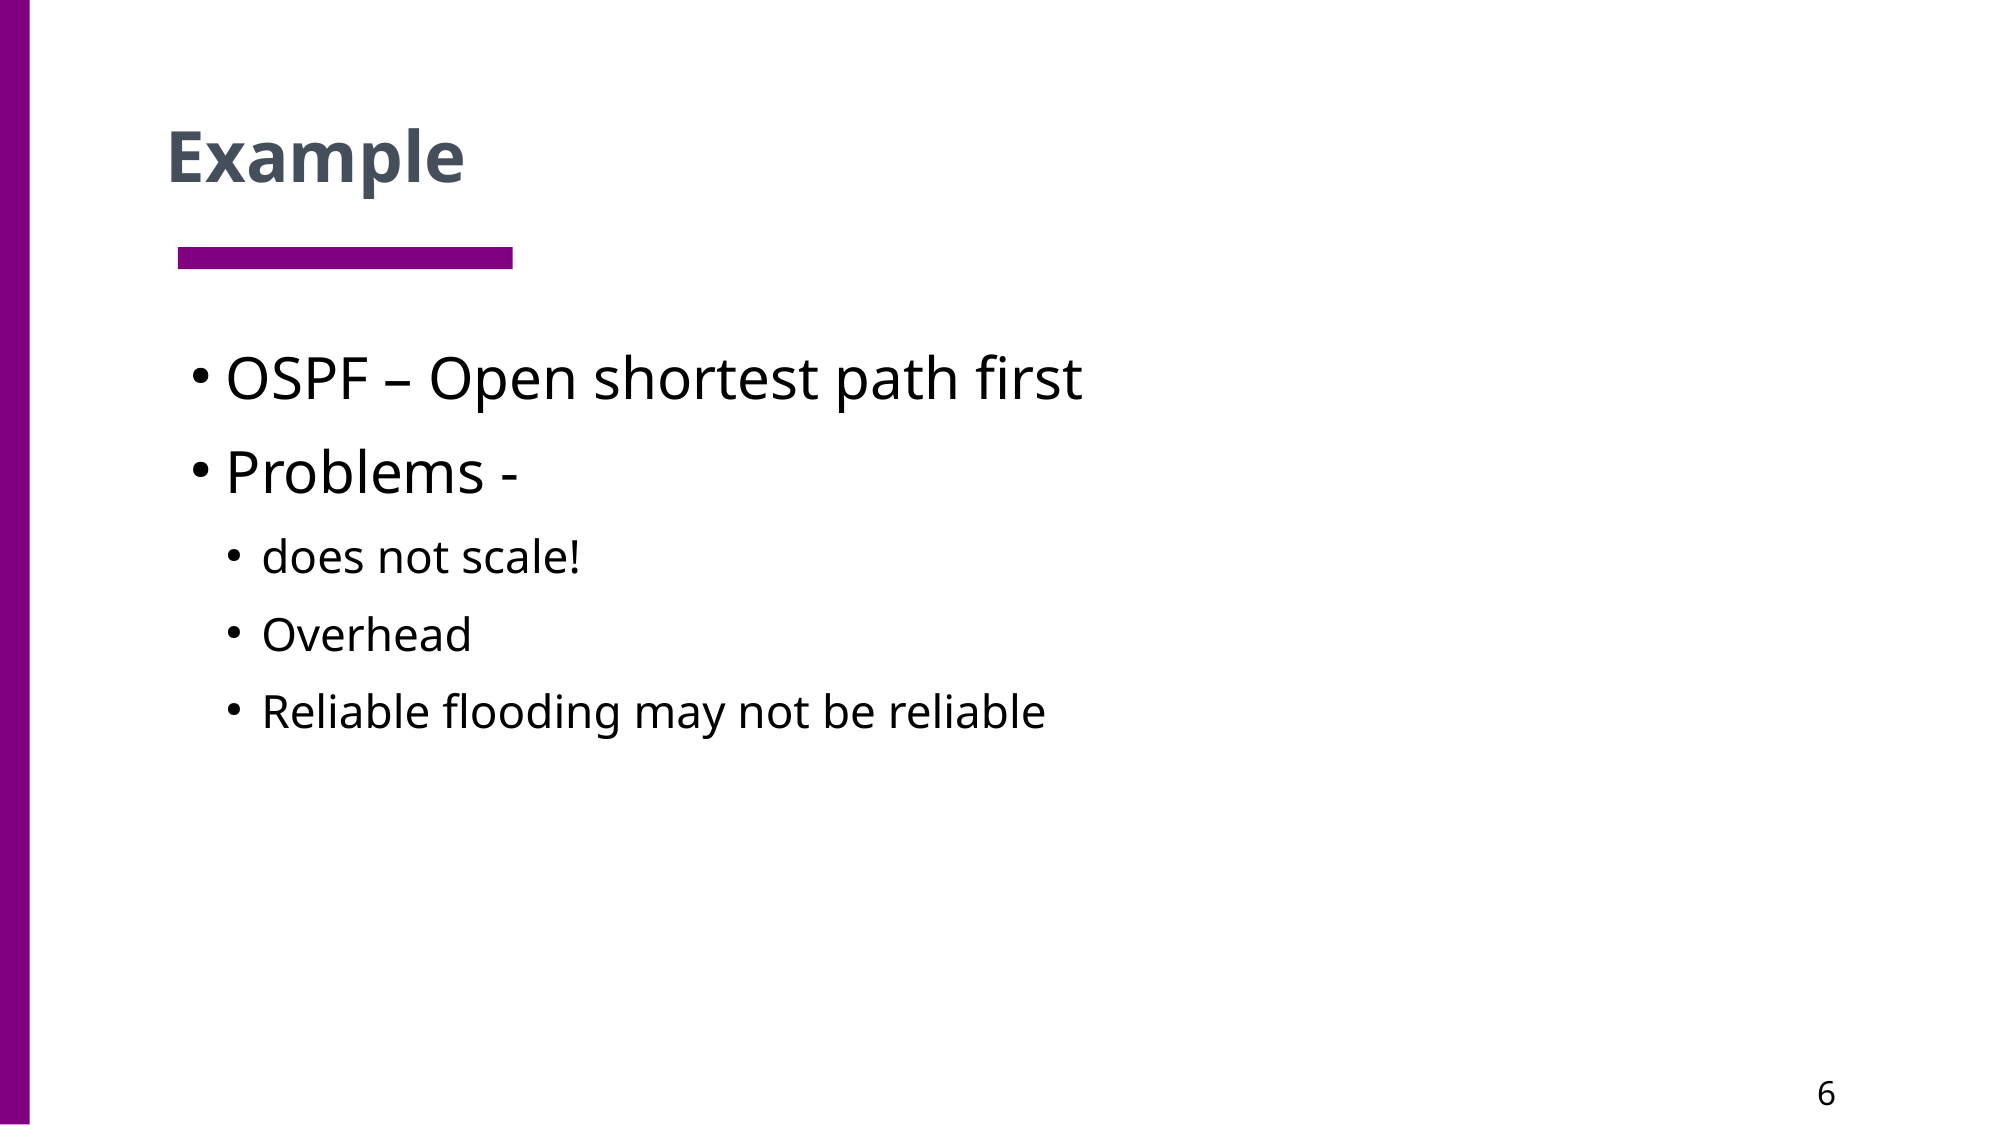

Example
OSPF – Open shortest path first
Problems -
does not scale!
Overhead
Reliable flooding may not be reliable